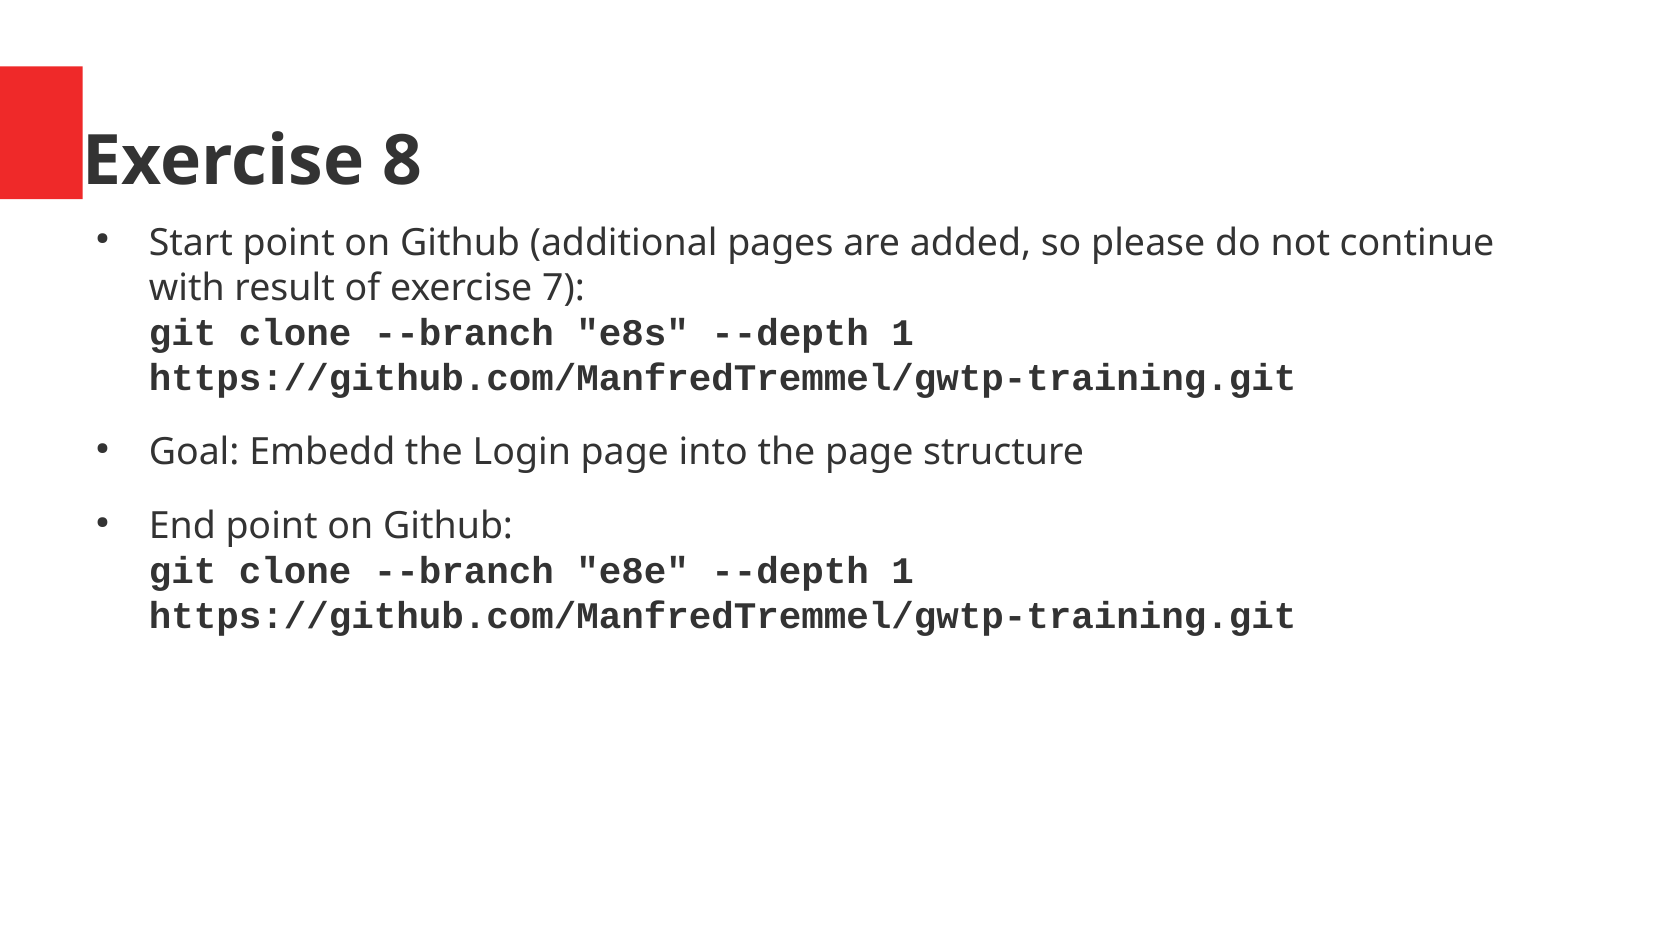

# Exercise 8
Start point on Github (additional pages are added, so please do not continue with result of exercise 7):
git clone --branch "e8s" --depth 1 https://github.com/ManfredTremmel/gwtp-training.git
Goal: Embedd the Login page into the page structure
End point on Github:
git clone --branch "e8e" --depth 1 https://github.com/ManfredTremmel/gwtp-training.git